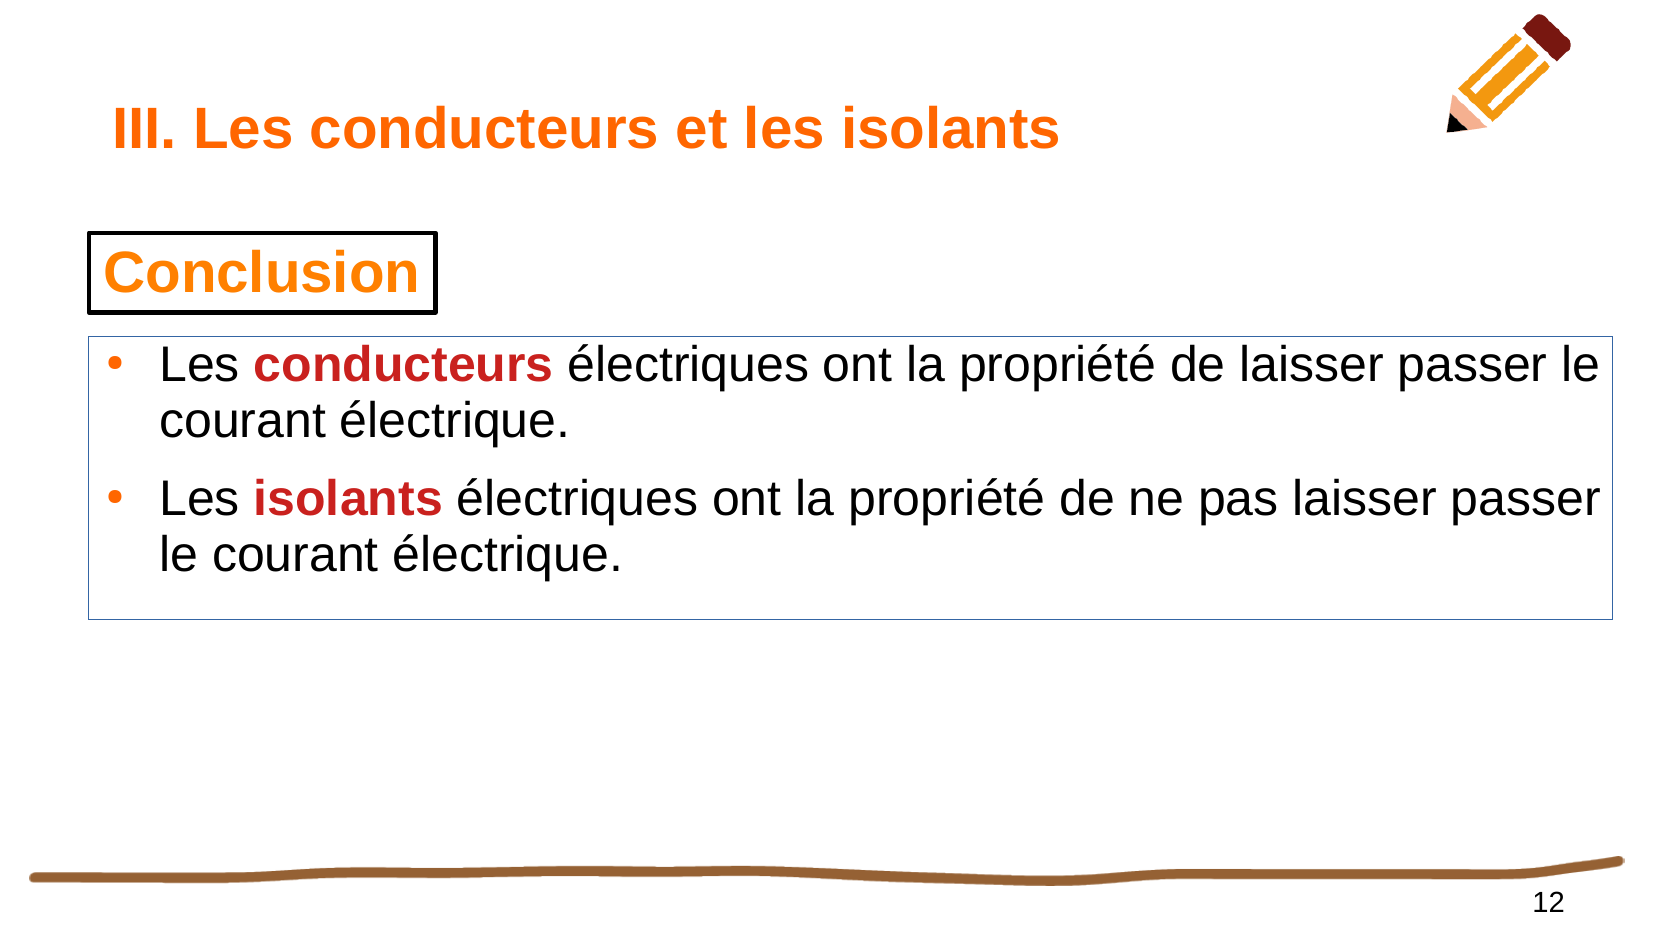

# III. Les conducteurs et les isolants
Conclusion
Les conducteurs électriques ont la propriété de laisser passer le courant électrique.
Les isolants électriques ont la propriété de ne pas laisser passer le courant électrique.
12